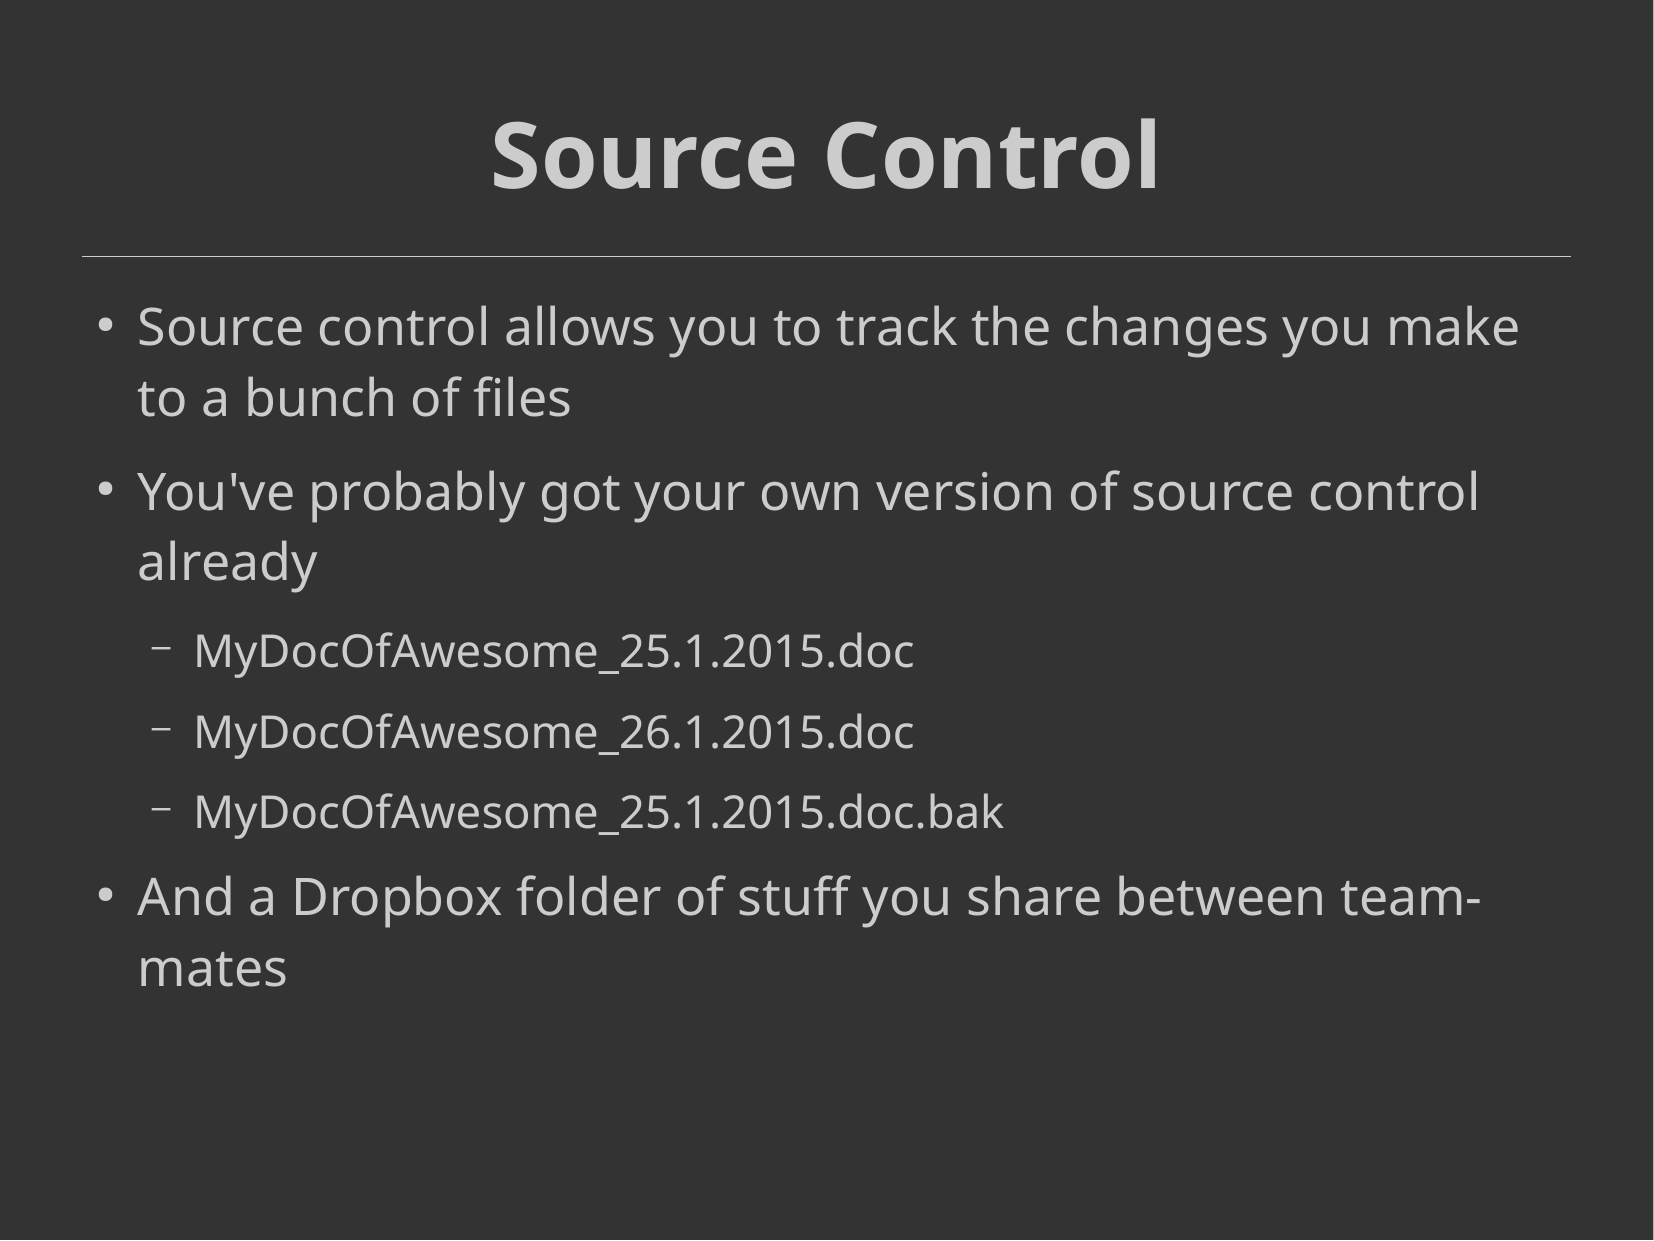

# Source Control
Source control allows you to track the changes you make to a bunch of files
You've probably got your own version of source control already
MyDocOfAwesome_25.1.2015.doc
MyDocOfAwesome_26.1.2015.doc
MyDocOfAwesome_25.1.2015.doc.bak
And a Dropbox folder of stuff you share between team-mates